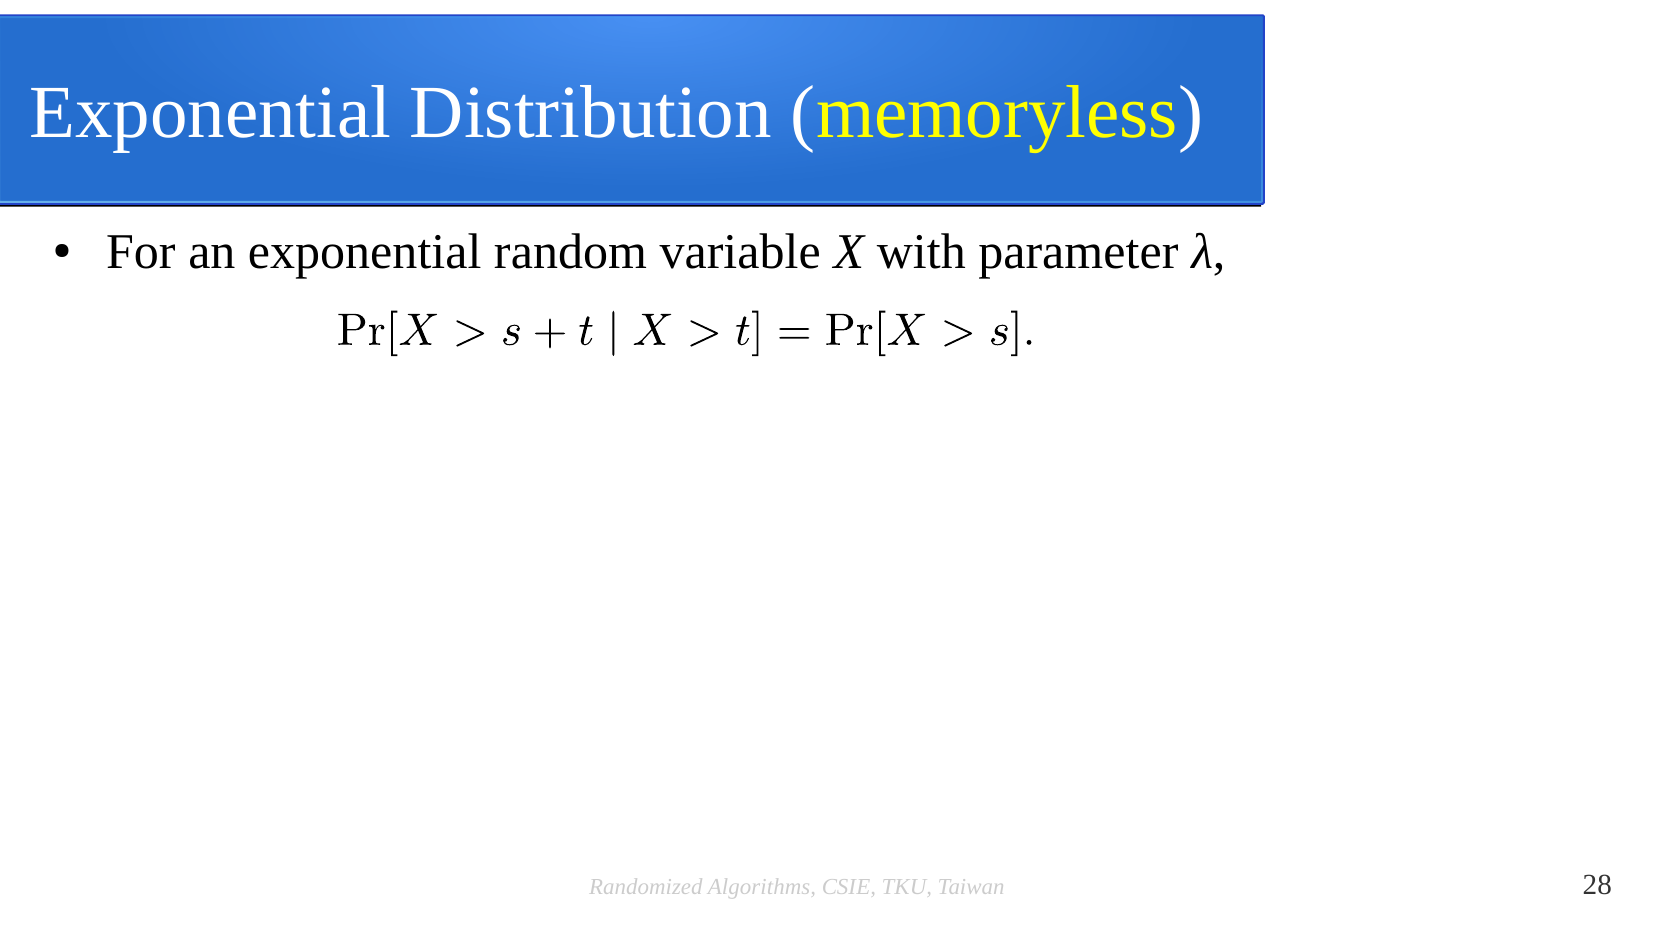

# Exponential Distribution (memoryless)
For an exponential random variable X with parameter λ,
28
Randomized Algorithms, CSIE, TKU, Taiwan